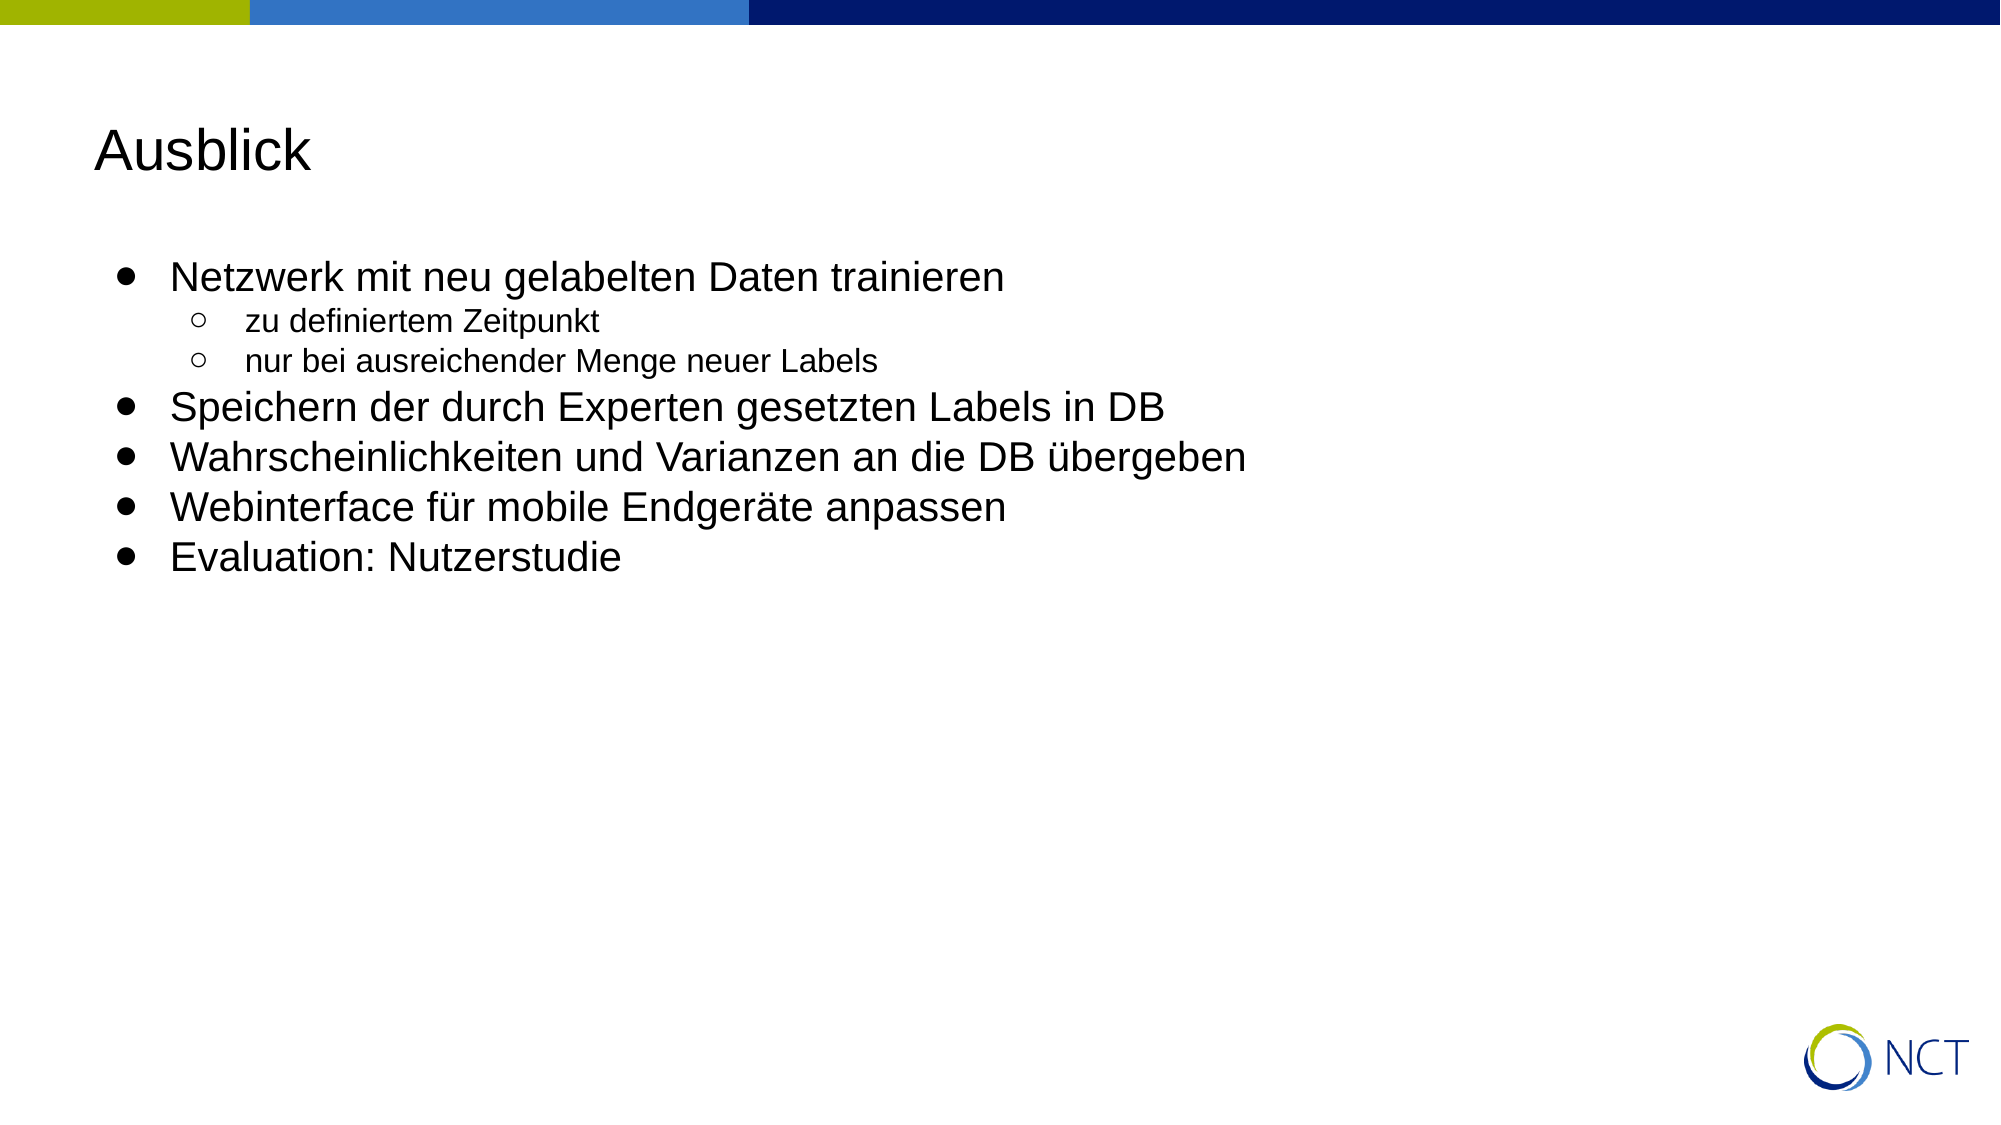

# Ausblick
Netzwerk mit neu gelabelten Daten trainieren
zu definiertem Zeitpunkt
nur bei ausreichender Menge neuer Labels
Speichern der durch Experten gesetzten Labels in DB
Wahrscheinlichkeiten und Varianzen an die DB übergeben
Webinterface für mobile Endgeräte anpassen
Evaluation: Nutzerstudie